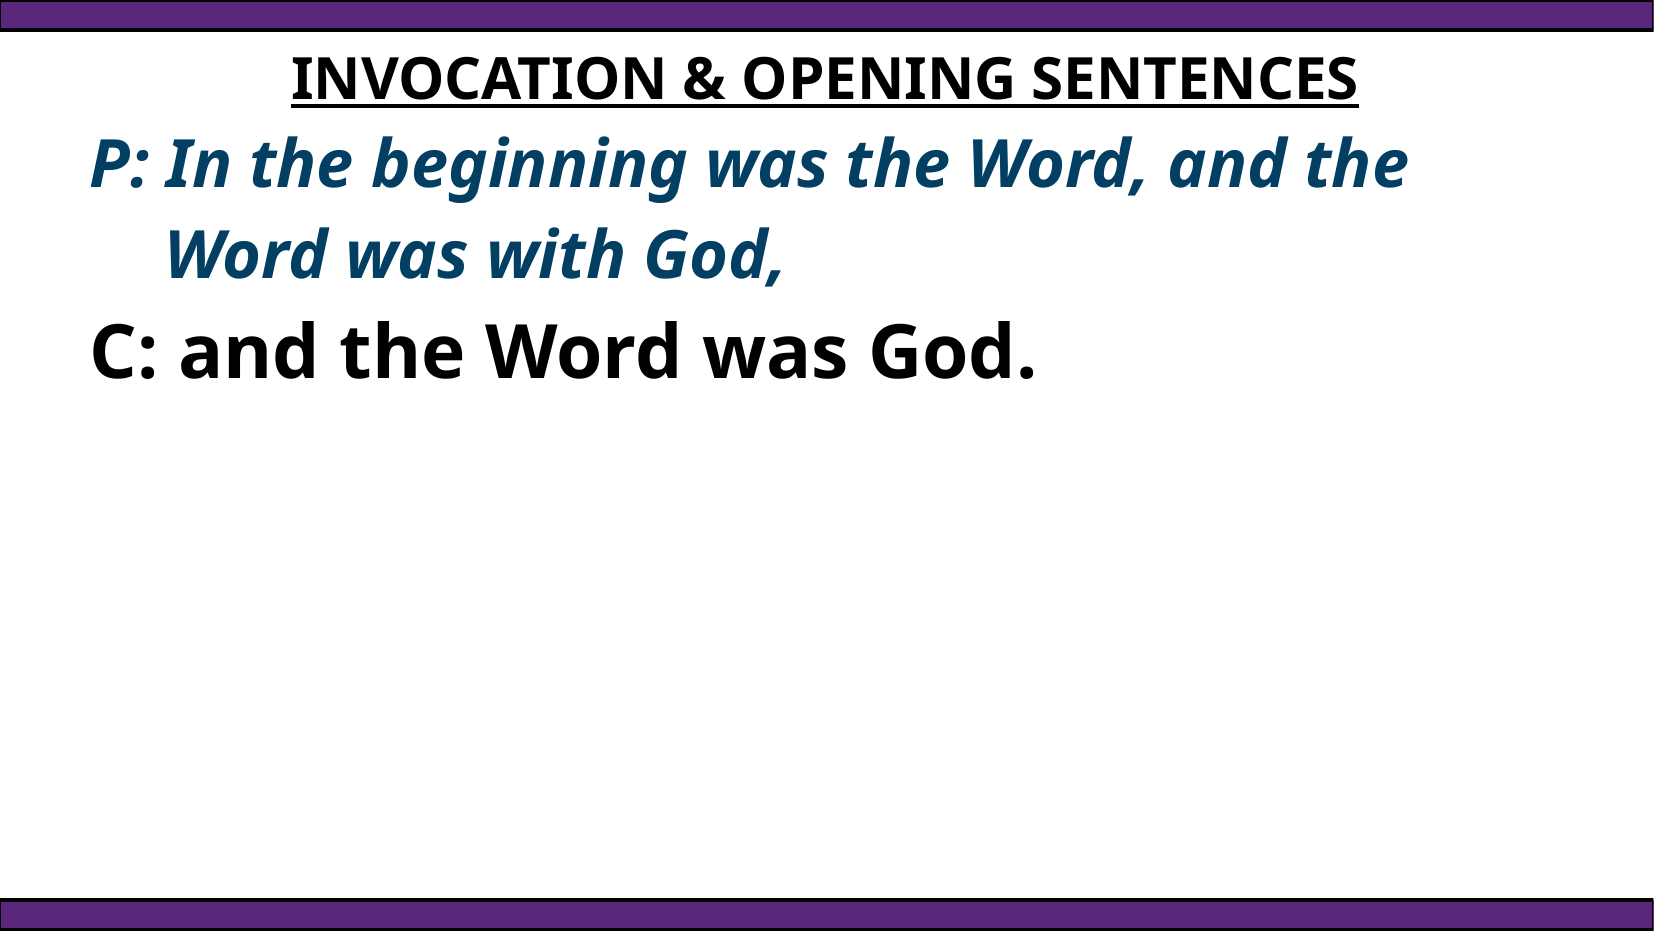

INVOCATION & OPENING SENTENCES
P: In the beginning was the Word, and the Word was with God,
C: and the Word was God.